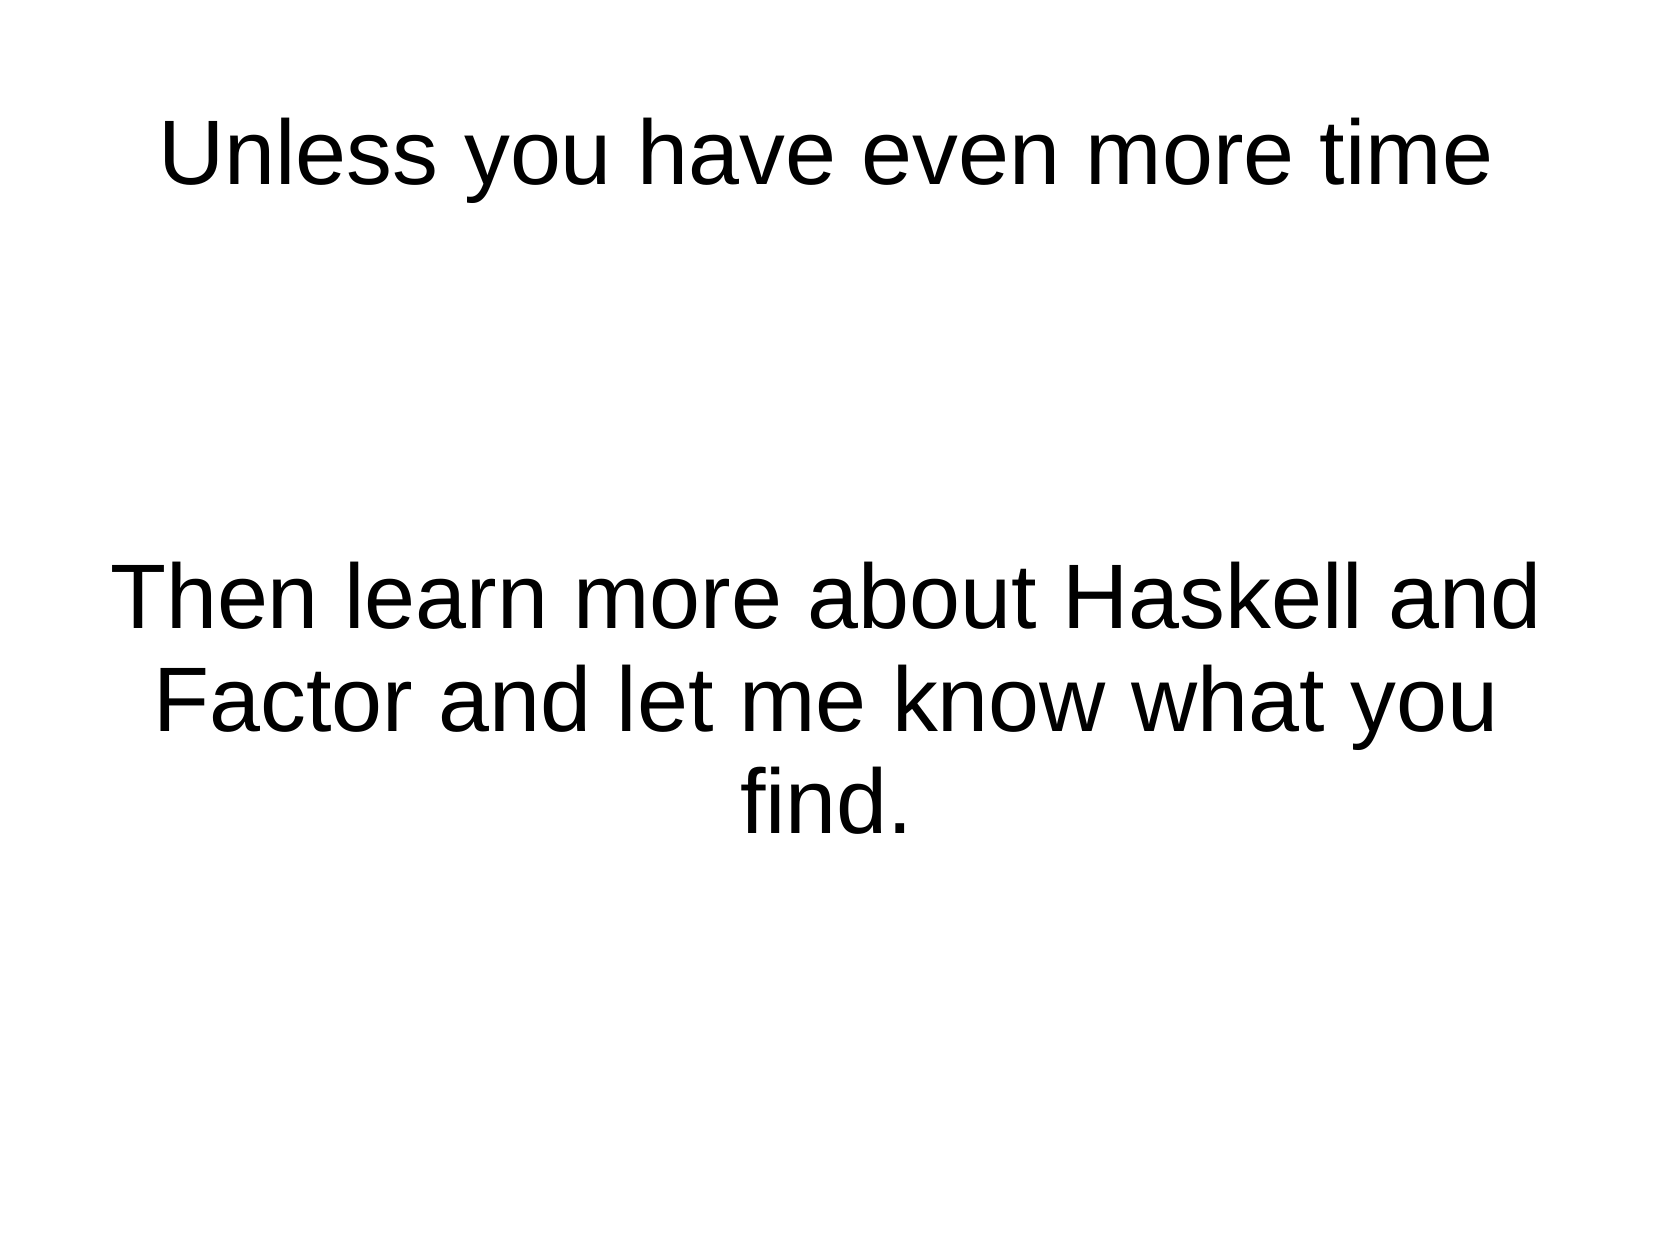

# Unless you have even more time
Then learn more about Haskell and Factor and let me know what you find.